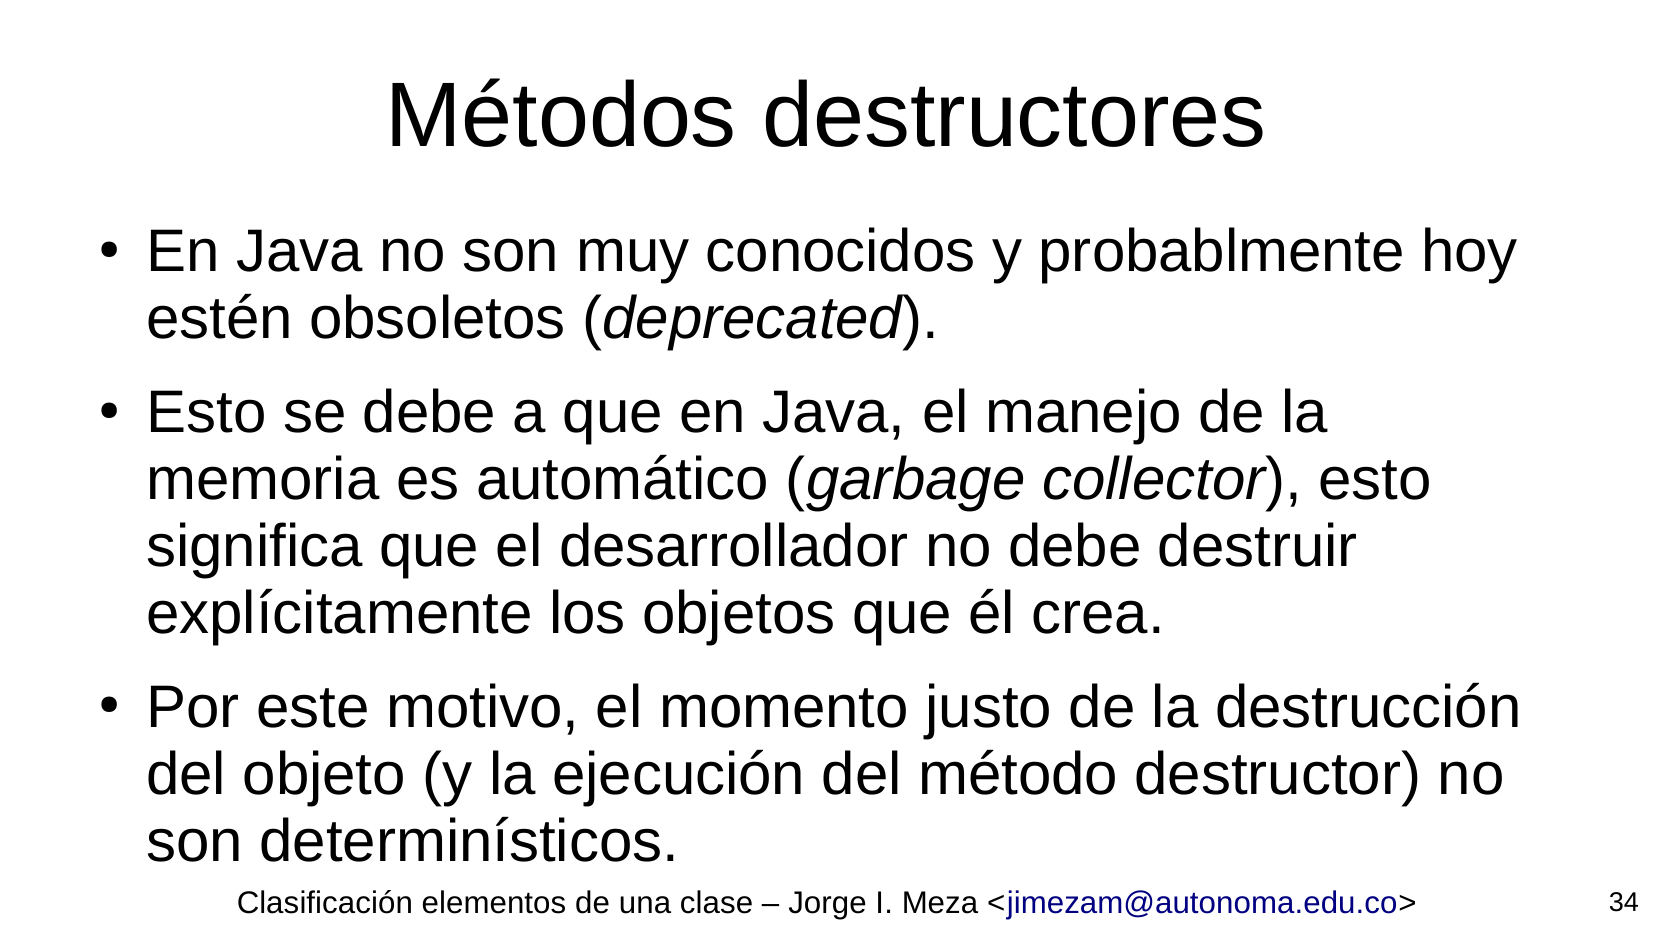

# Métodos destructores
En Java no son muy conocidos y probablmente hoy estén obsoletos (deprecated).
Esto se debe a que en Java, el manejo de la memoria es automático (garbage collector), esto significa que el desarrollador no debe destruir explícitamente los objetos que él crea.
Por este motivo, el momento justo de la destrucción del objeto (y la ejecución del método destructor) no son determinísticos.